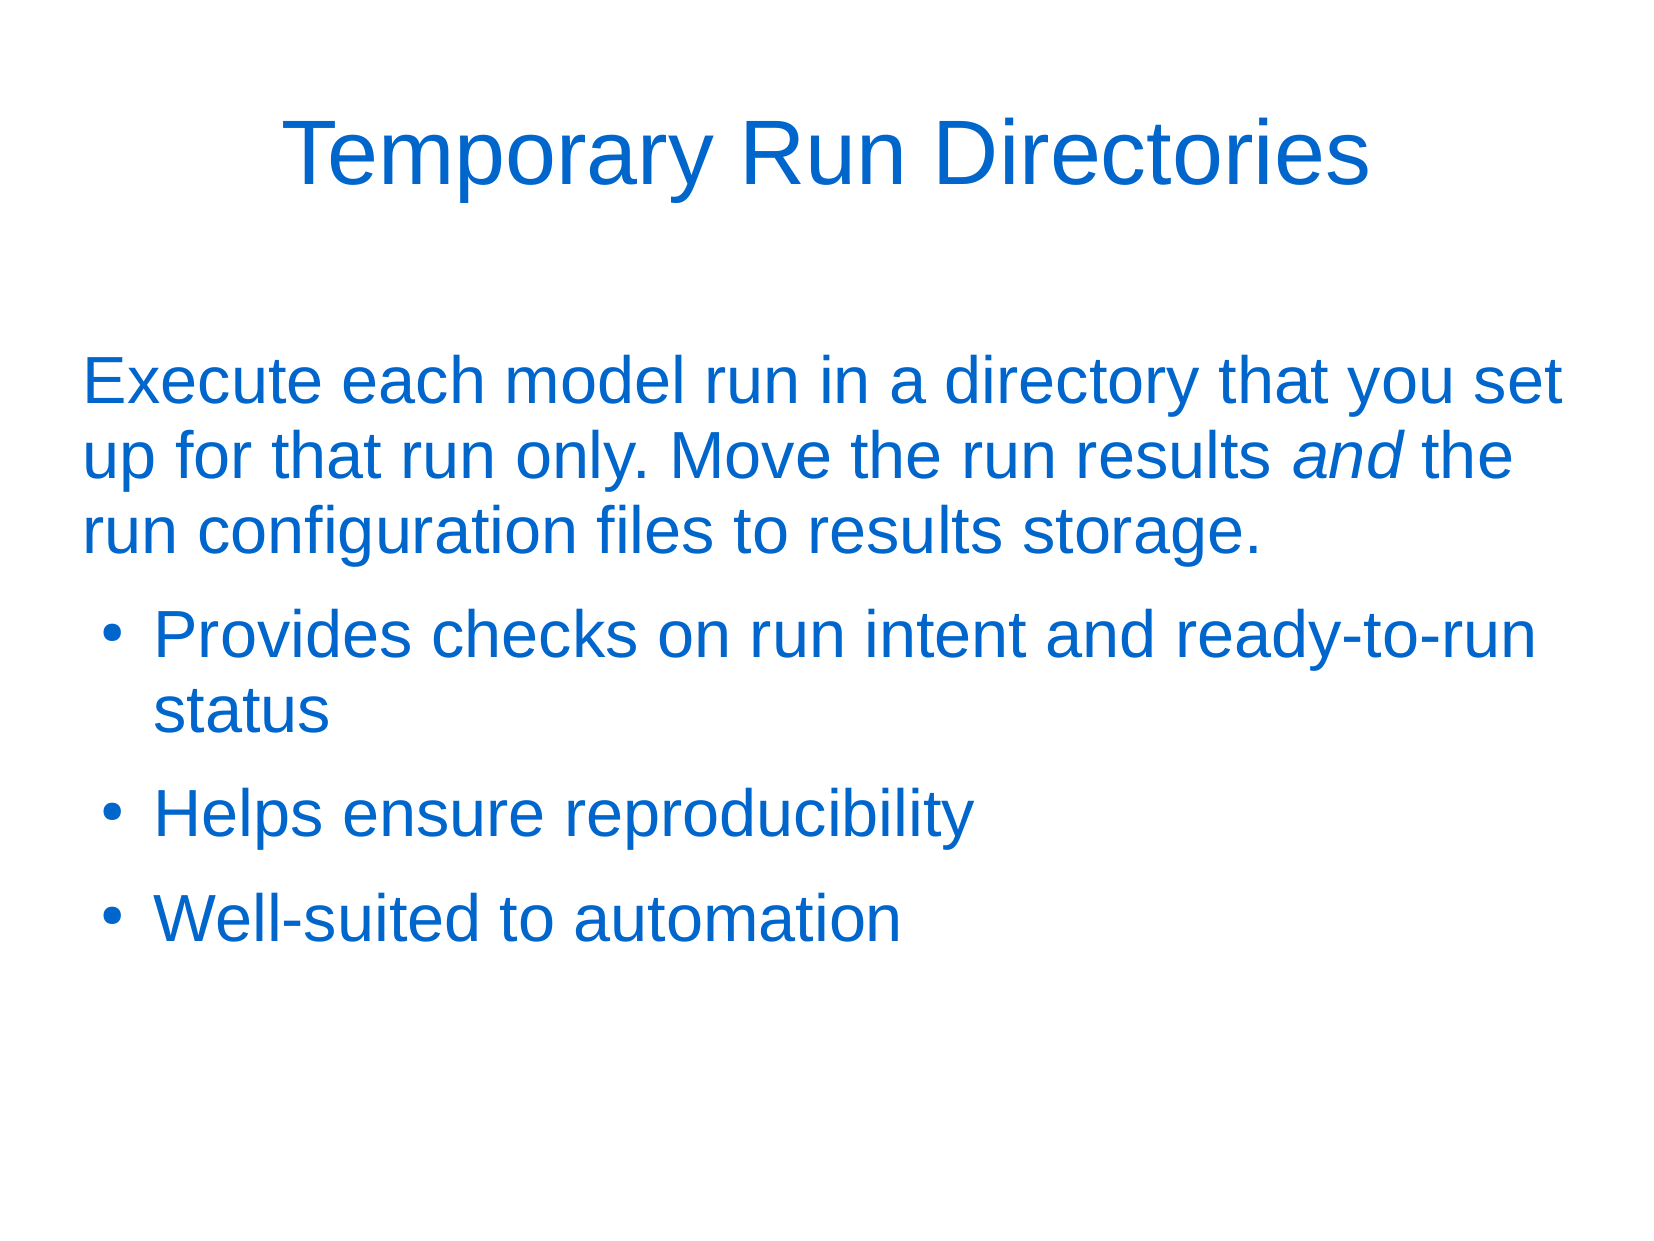

# Temporary Run Directories
Execute each model run in a directory that you set up for that run only. Move the run results and the run configuration files to results storage.
Provides checks on run intent and ready-to-run status
Helps ensure reproducibility
Well-suited to automation